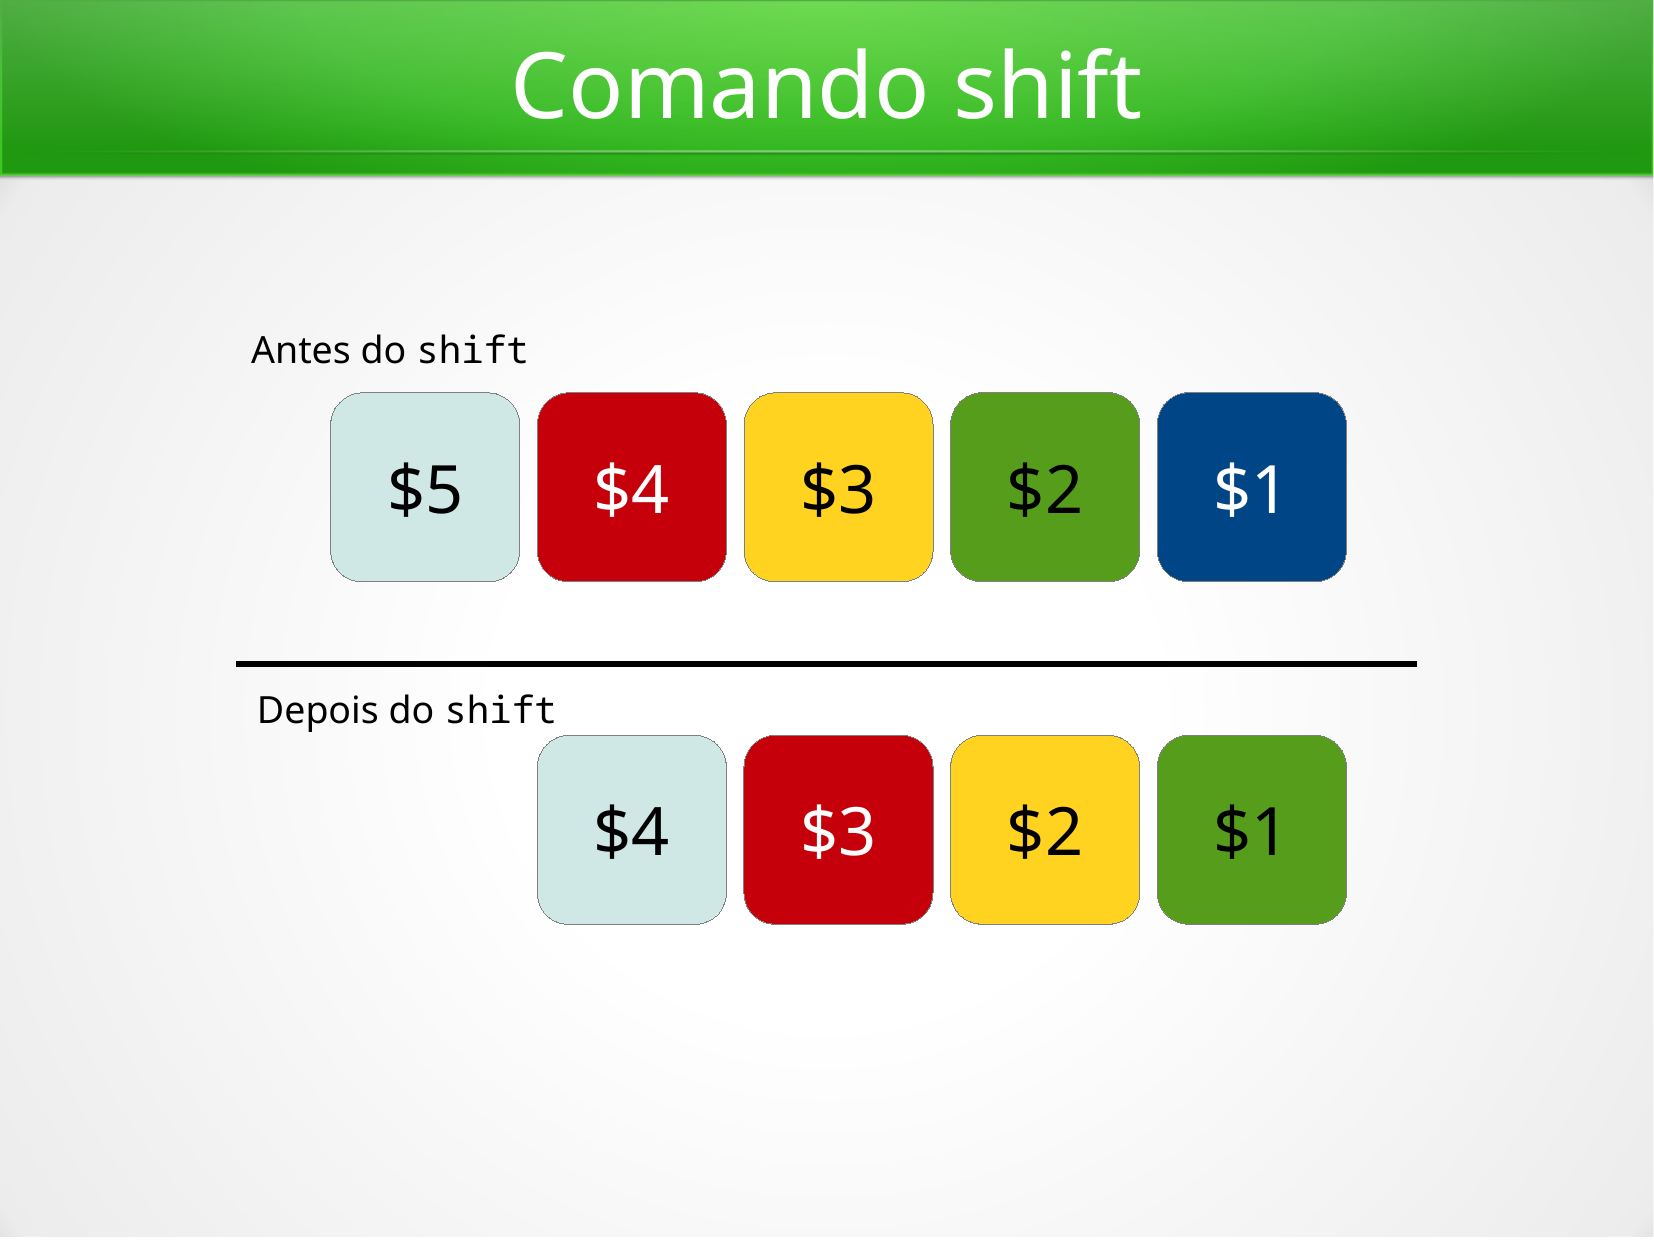

# Comando shift
Antes do shift
$1
$2
$4
$3
$5
$1
$3
$2
$4
Depois do shift